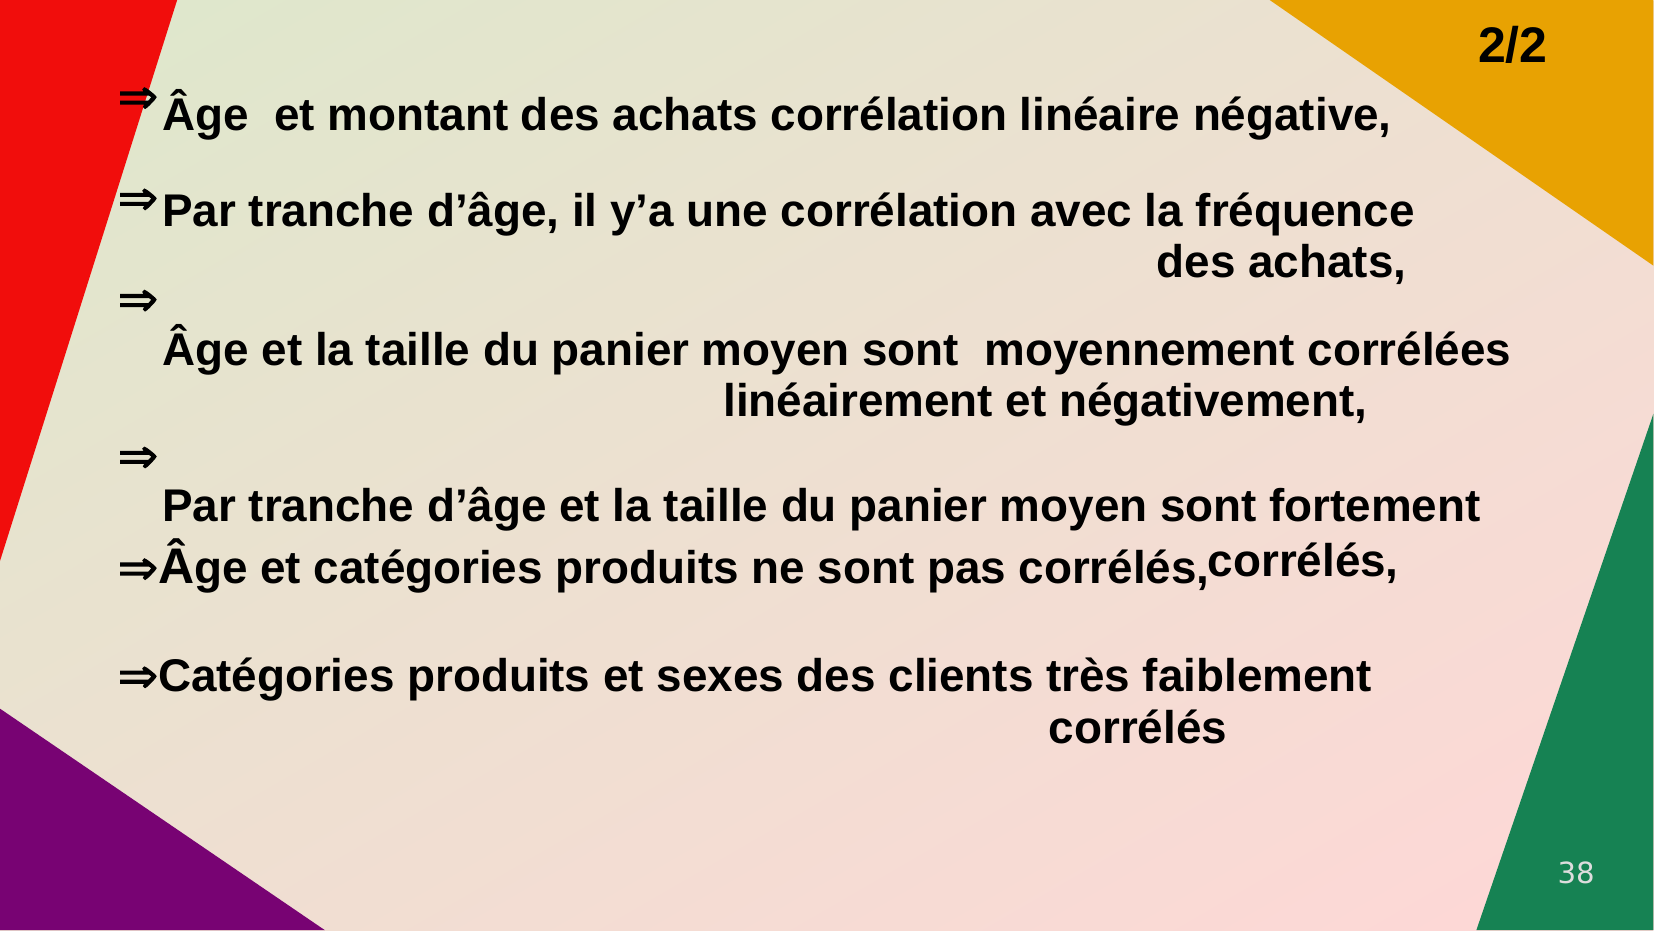

# 2/2




Âge et catégories produits ne sont pas corrélés,
Catégories produits et sexes des clients très faiblement
 corrélés
Âge et montant des achats corrélation linéaire négative,
Par tranche d’âge, il y’a une corrélation avec la fréquence
 des achats,
Âge et la taille du panier moyen sont moyennement corrélées
 linéairement et négativement,
Par tranche d’âge et la taille du panier moyen sont fortement
 corrélés,
38